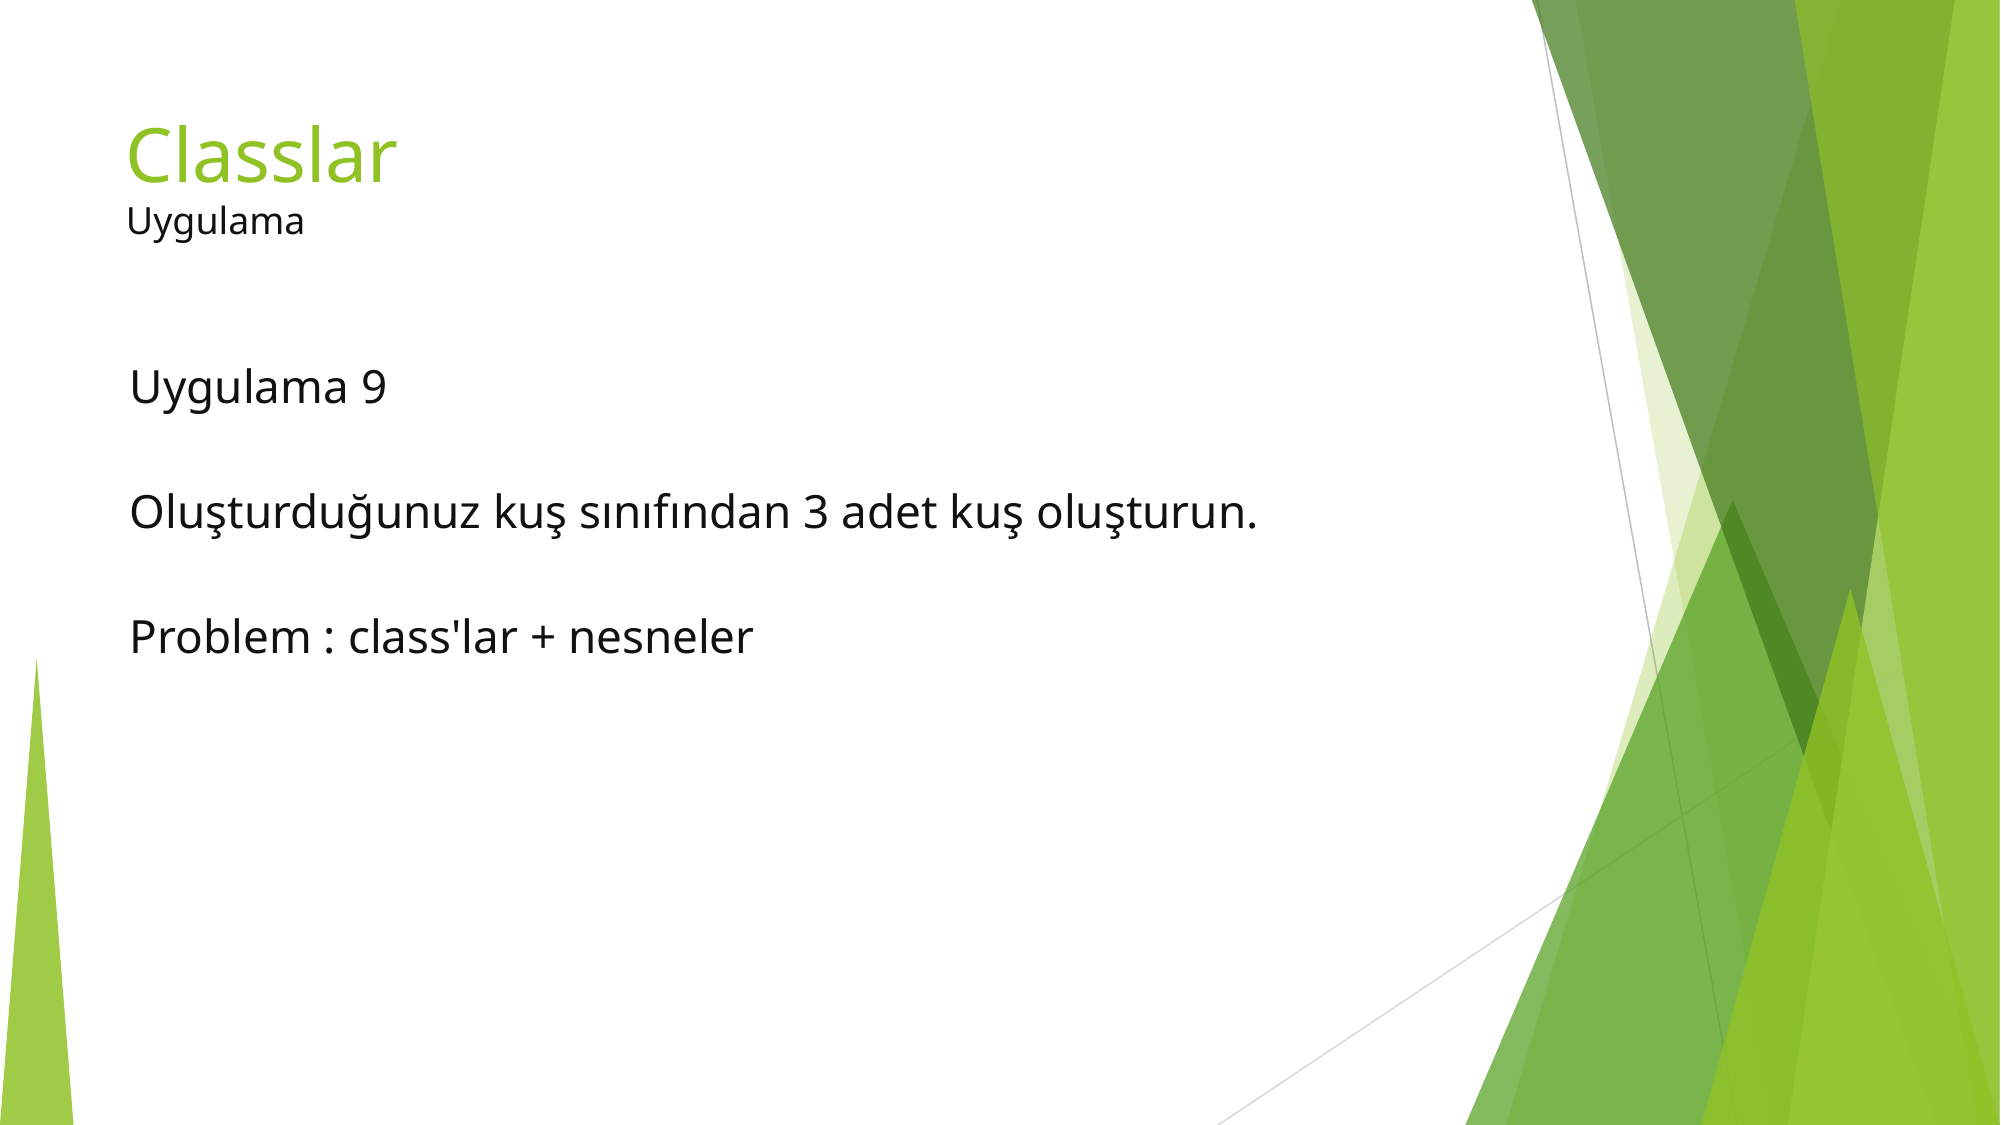

# Classlar Uygulama
Uygulama 9
Oluşturduğunuz kuş sınıfından 3 adet kuş oluşturun.
Problem : class'lar + nesneler